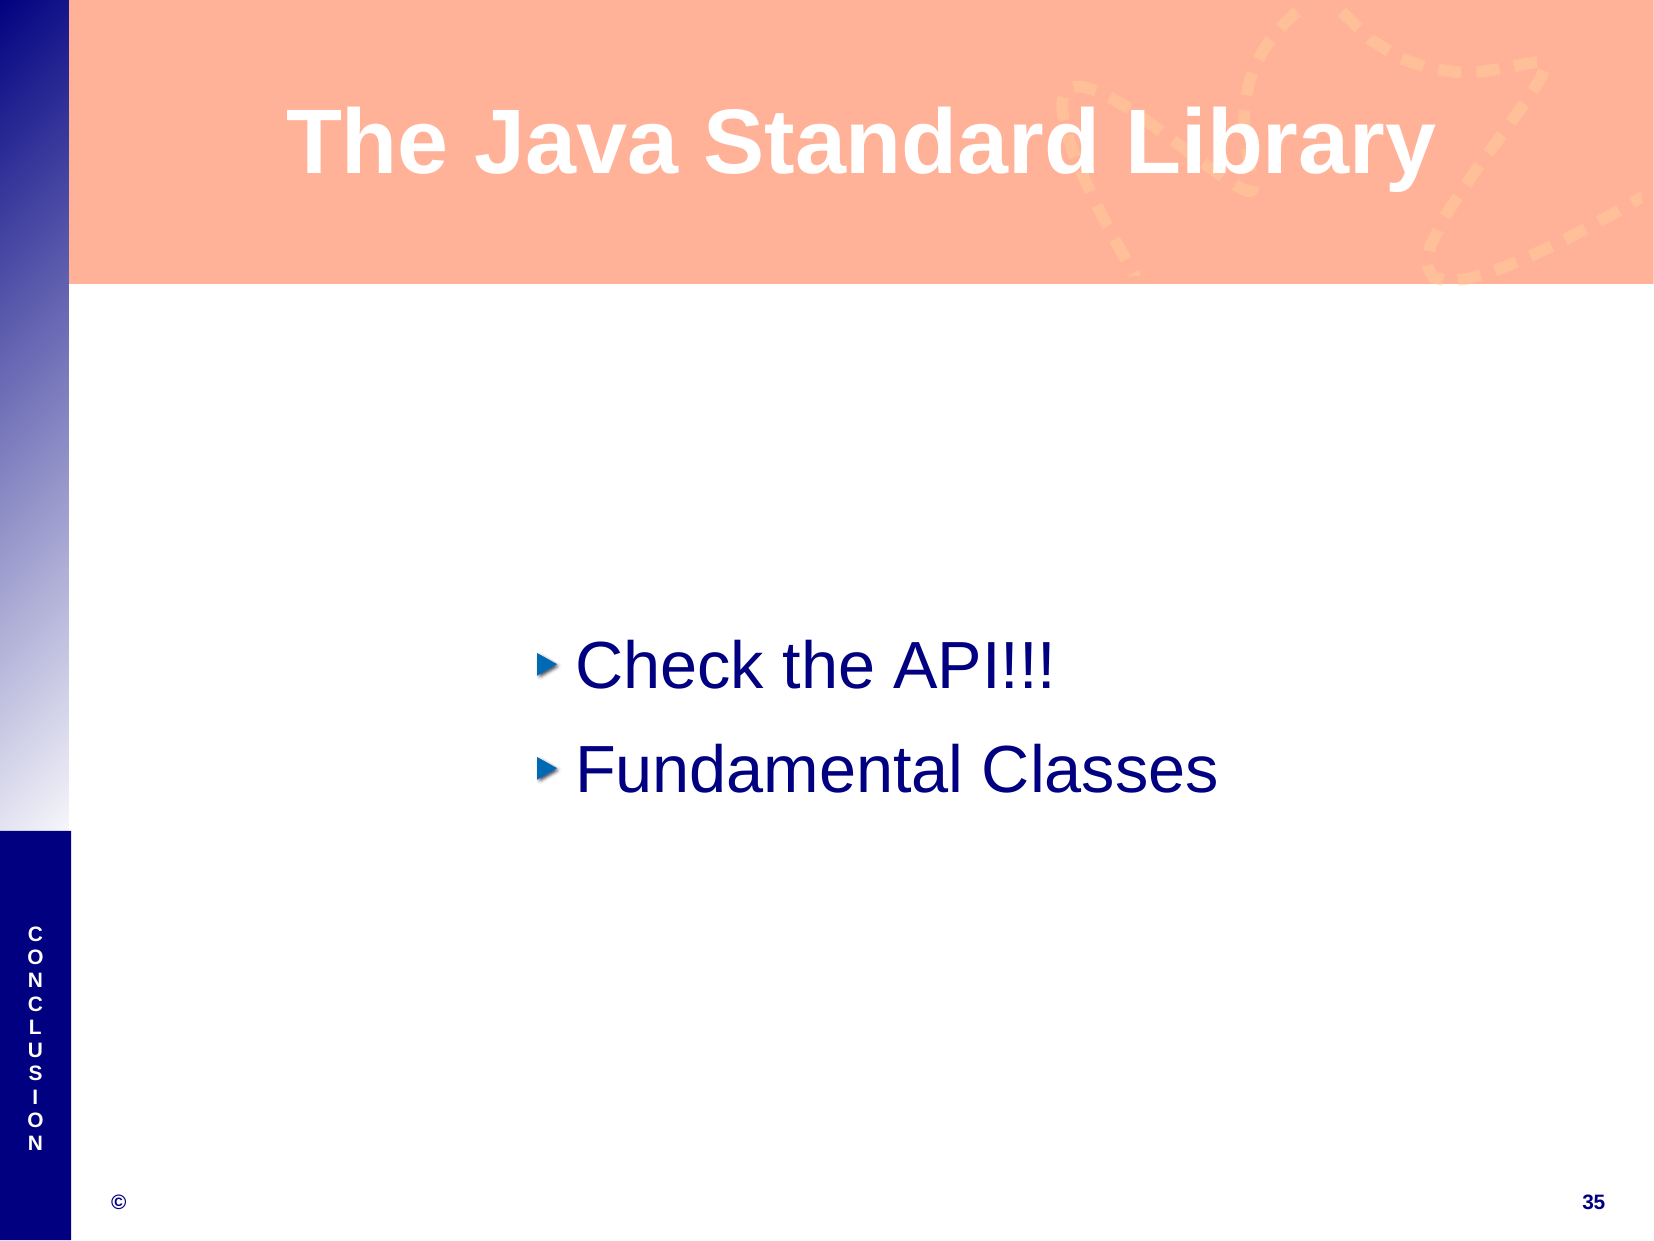

The Java Standard Library
# Check the API!!!
Fundamental Classes
C
O
N
C
L
U
S
I
O
N